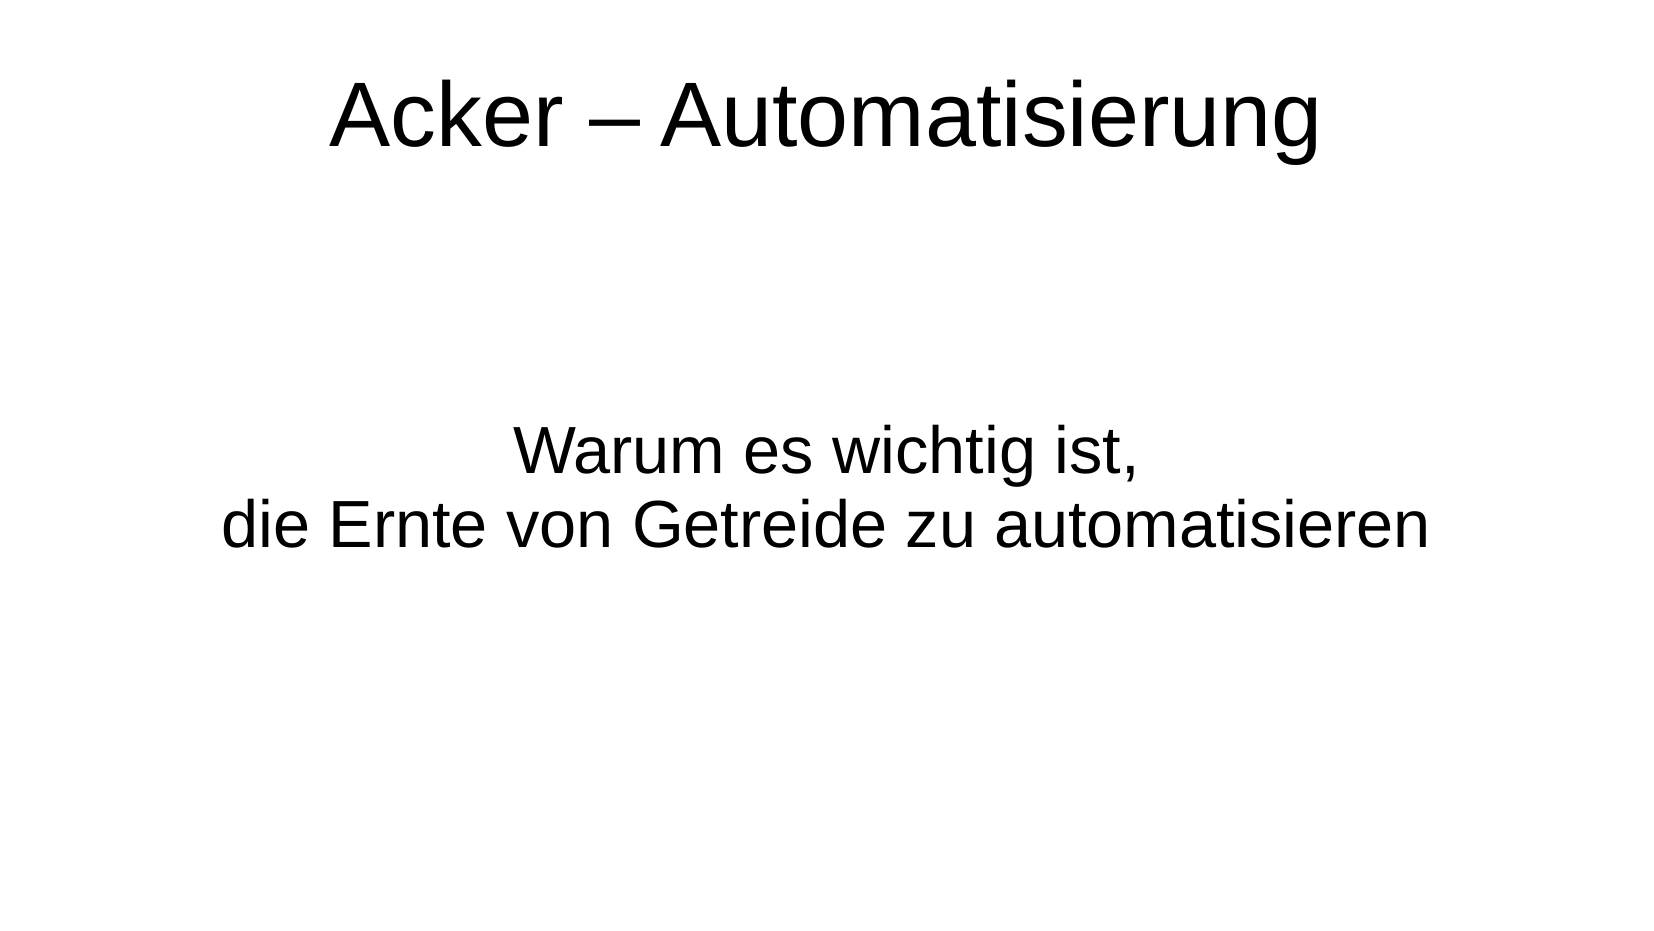

# Acker – Automatisierung
Warum es wichtig ist,
die Ernte von Getreide zu automatisieren